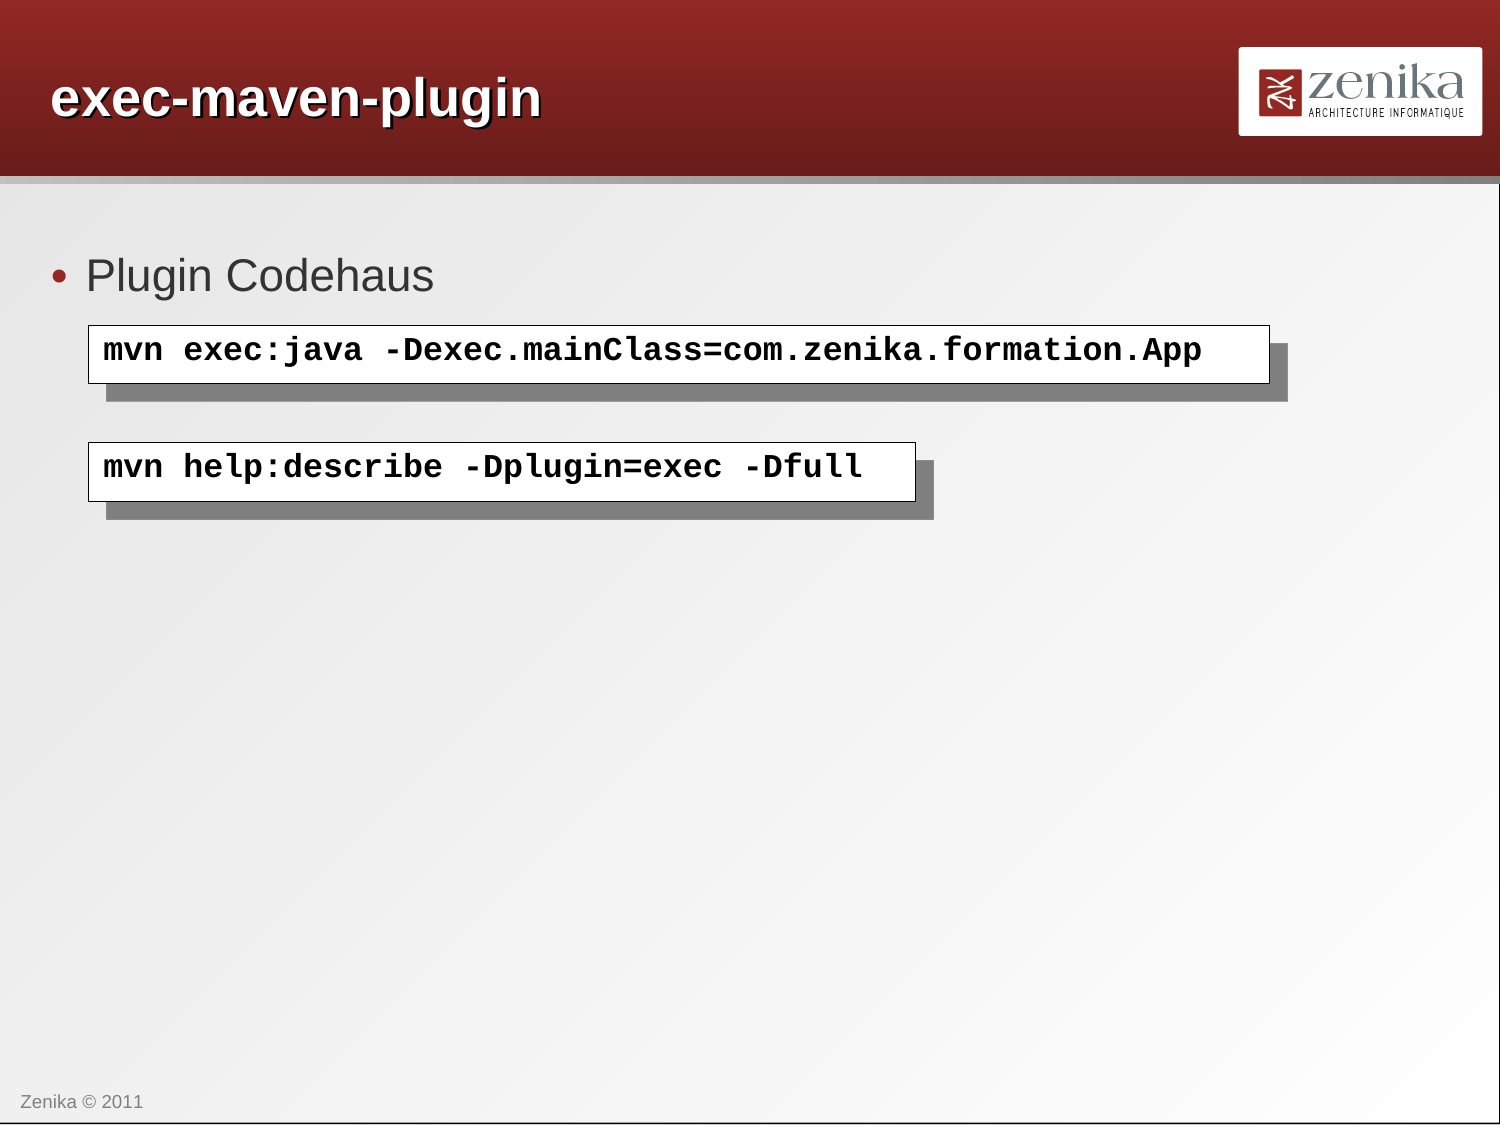

# exec-maven-plugin
Plugin Codehaus
mvn exec:java -Dexec.mainClass=com.zenika.formation.App
mvn help:describe -Dplugin=exec -Dfull